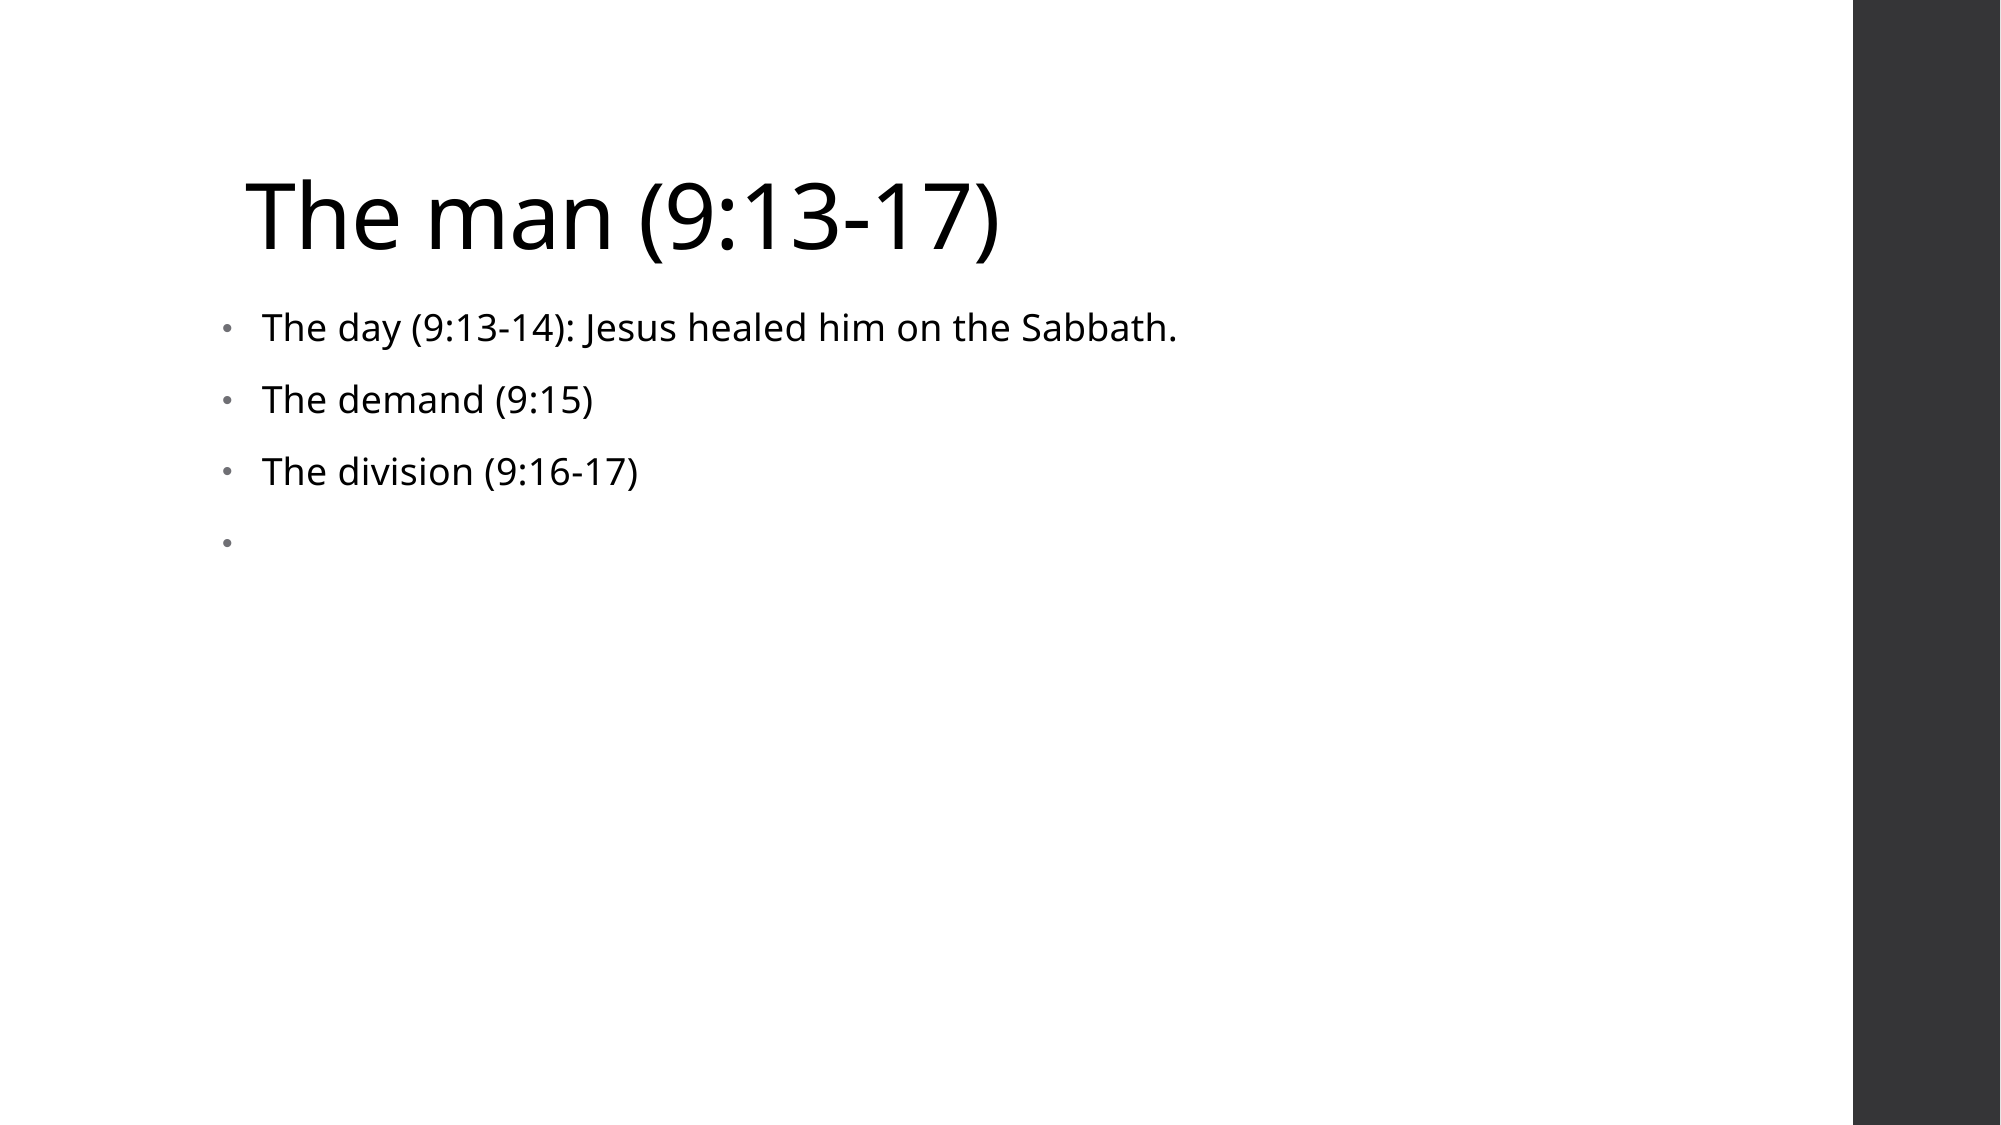

# The man (9:13-17)
 The day (9:13-14): Jesus healed him on the Sabbath.
 The demand (9:15)
 The division (9:16-17)